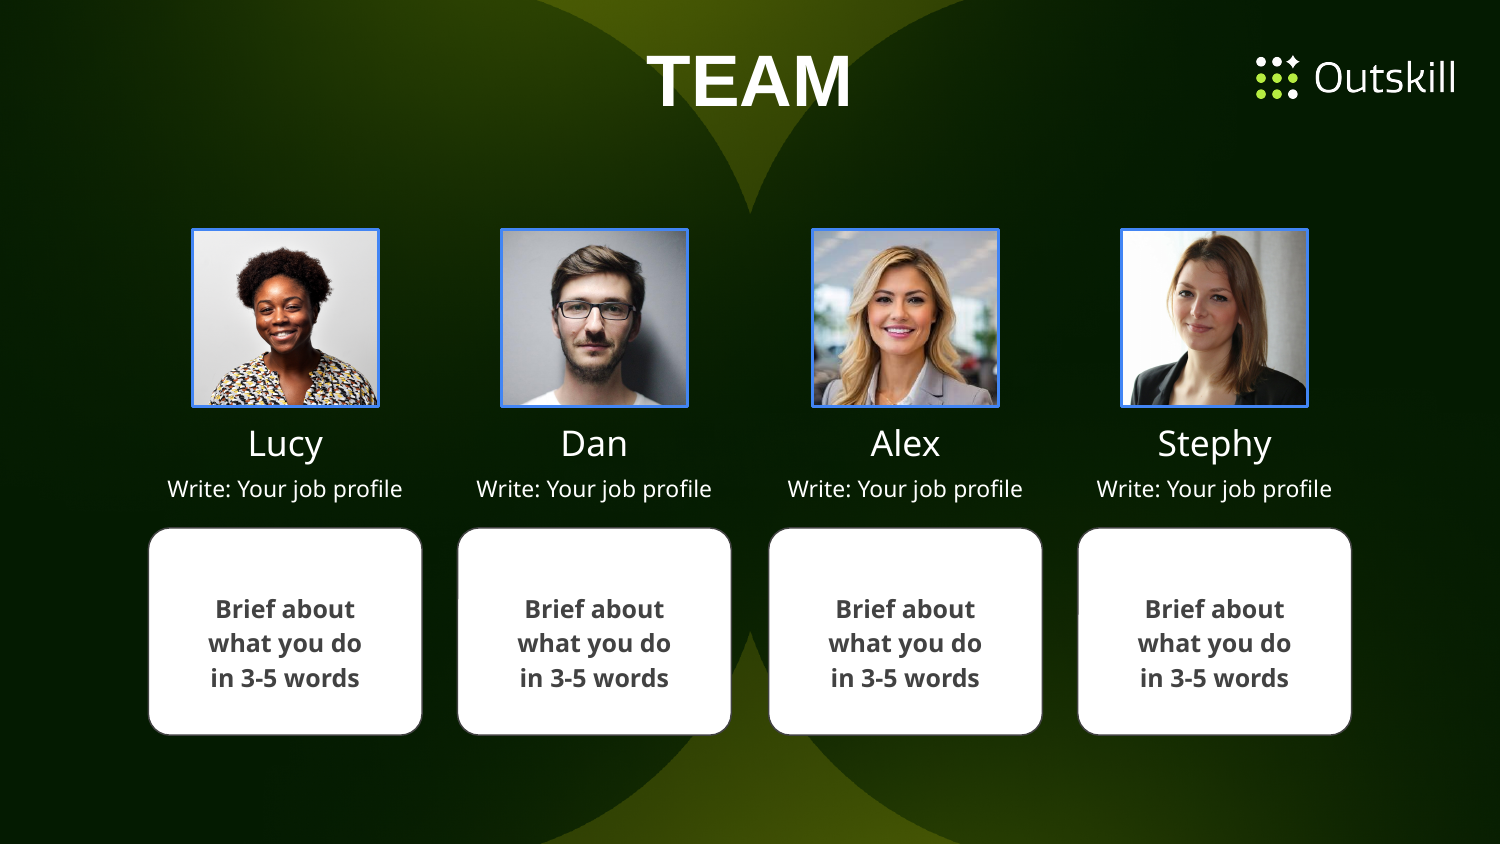

TEAM
Lucy
Dan
Alex
Stephy
Write: Your job profile
Write: Your job profile
Write: Your job profile
Write: Your job profile
Brief about what you do in 3-5 words
Brief about what you do in 3-5 words
Brief about what you do in 3-5 words
Brief about what you do in 3-5 words